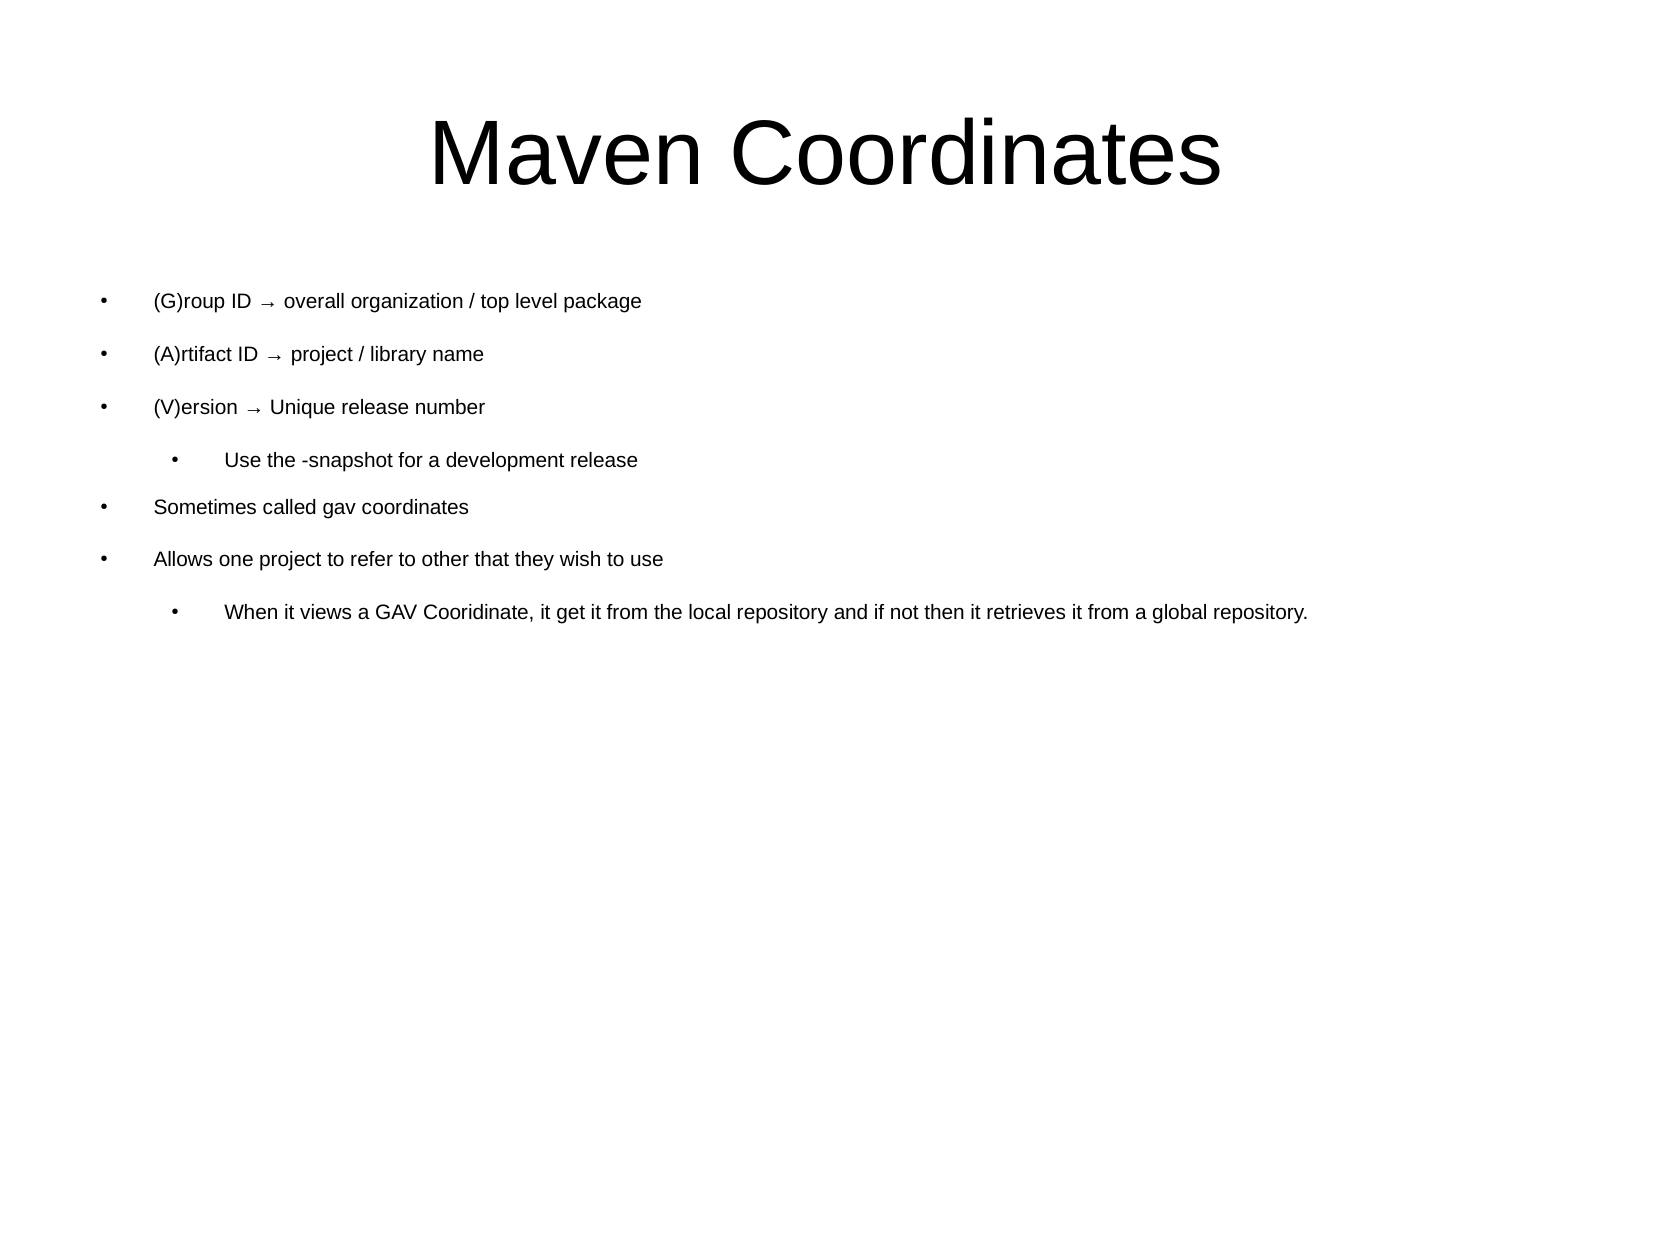

# Maven Coordinates
(G)roup ID → overall organization / top level package
(A)rtifact ID → project / library name
(V)ersion → Unique release number
Use the -snapshot for a development release
Sometimes called gav coordinates
Allows one project to refer to other that they wish to use
When it views a GAV Cooridinate, it get it from the local repository and if not then it retrieves it from a global repository.